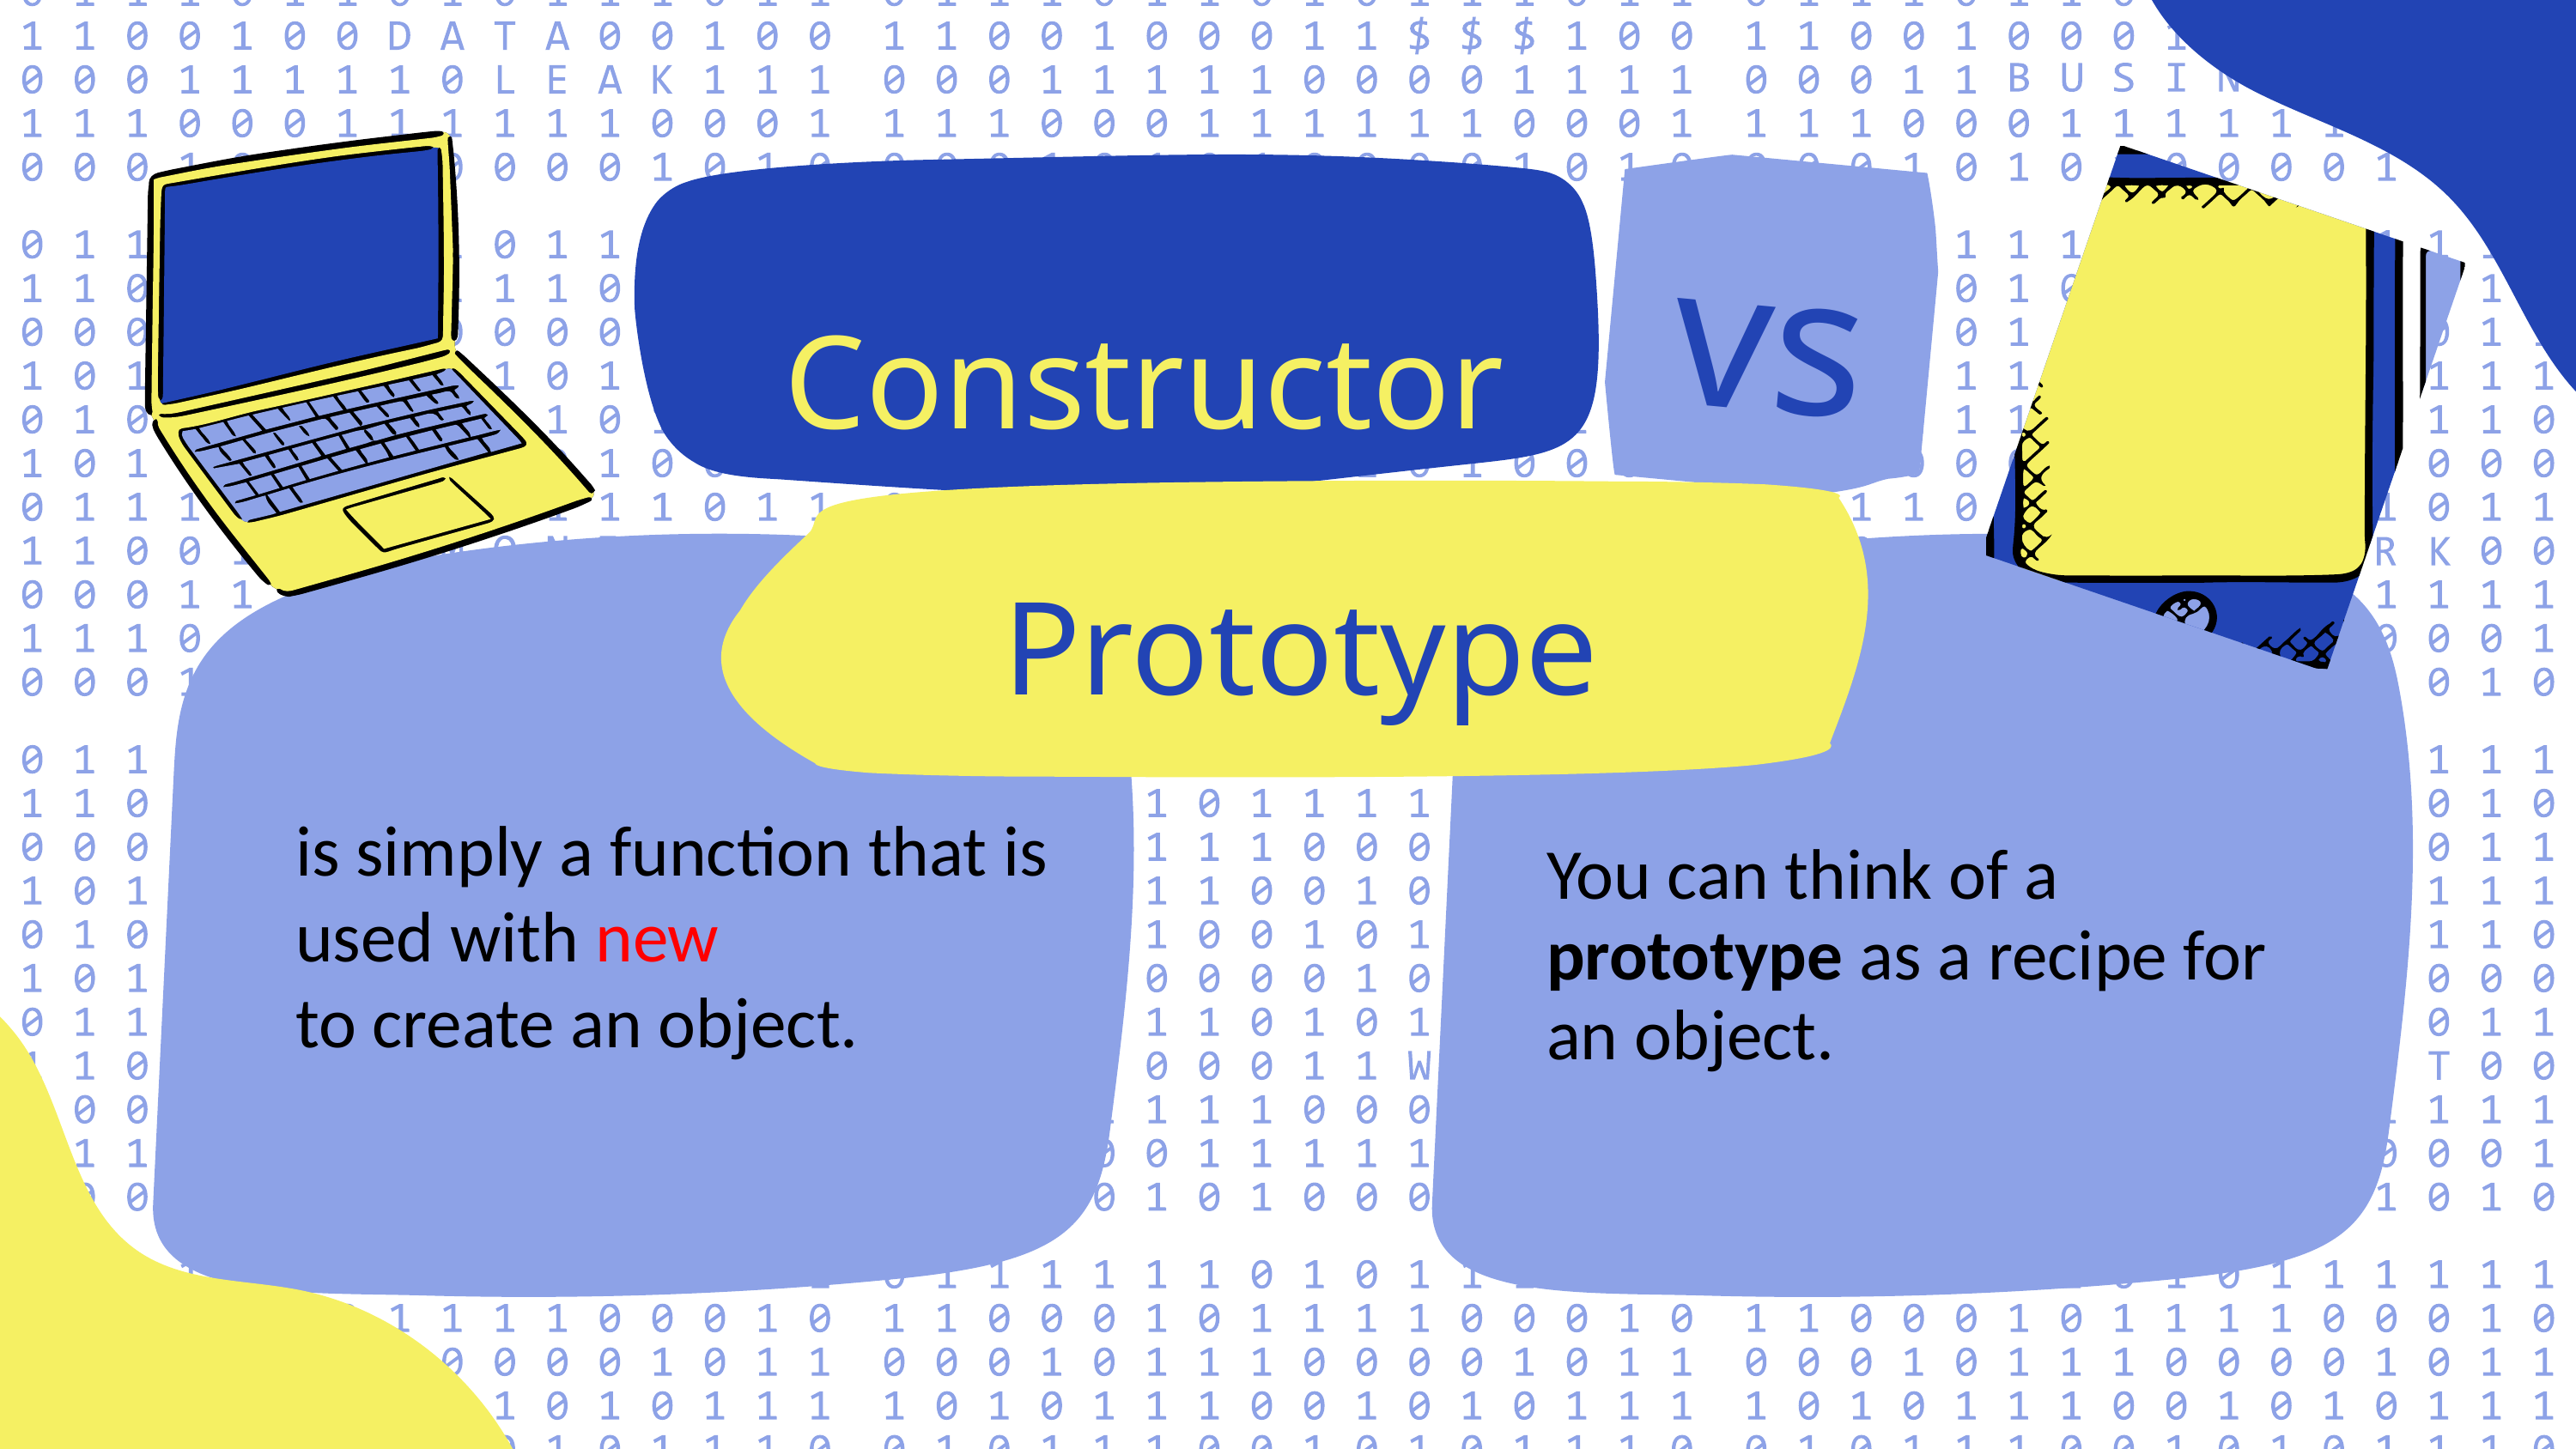

vs
Constructor
Prototype
is simply a function that is used with new
to create an object.
You can think of a prototype as a recipe for an object.